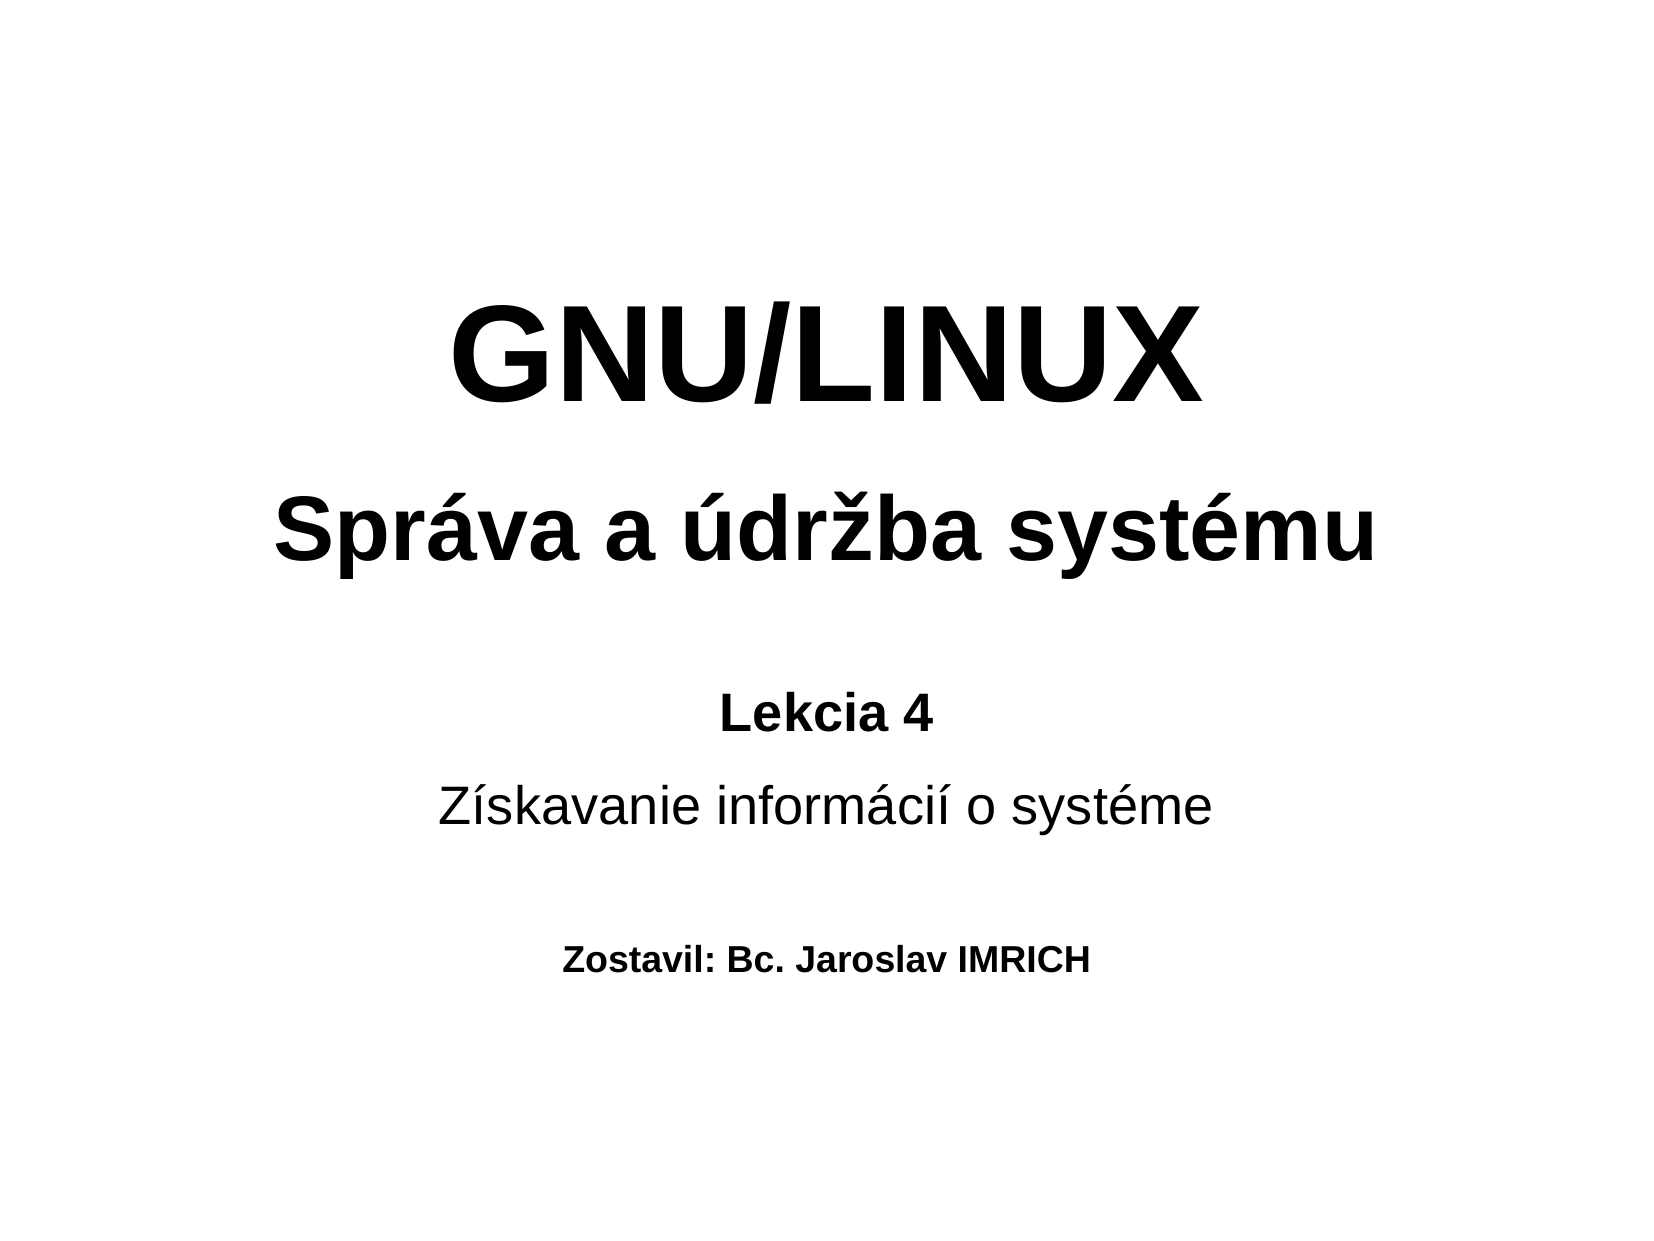

# GNU/LINUX Správa a údržba systému Lekcia 4 Získavanie informácií o systéme Zostavil: Bc. Jaroslav IMRICH